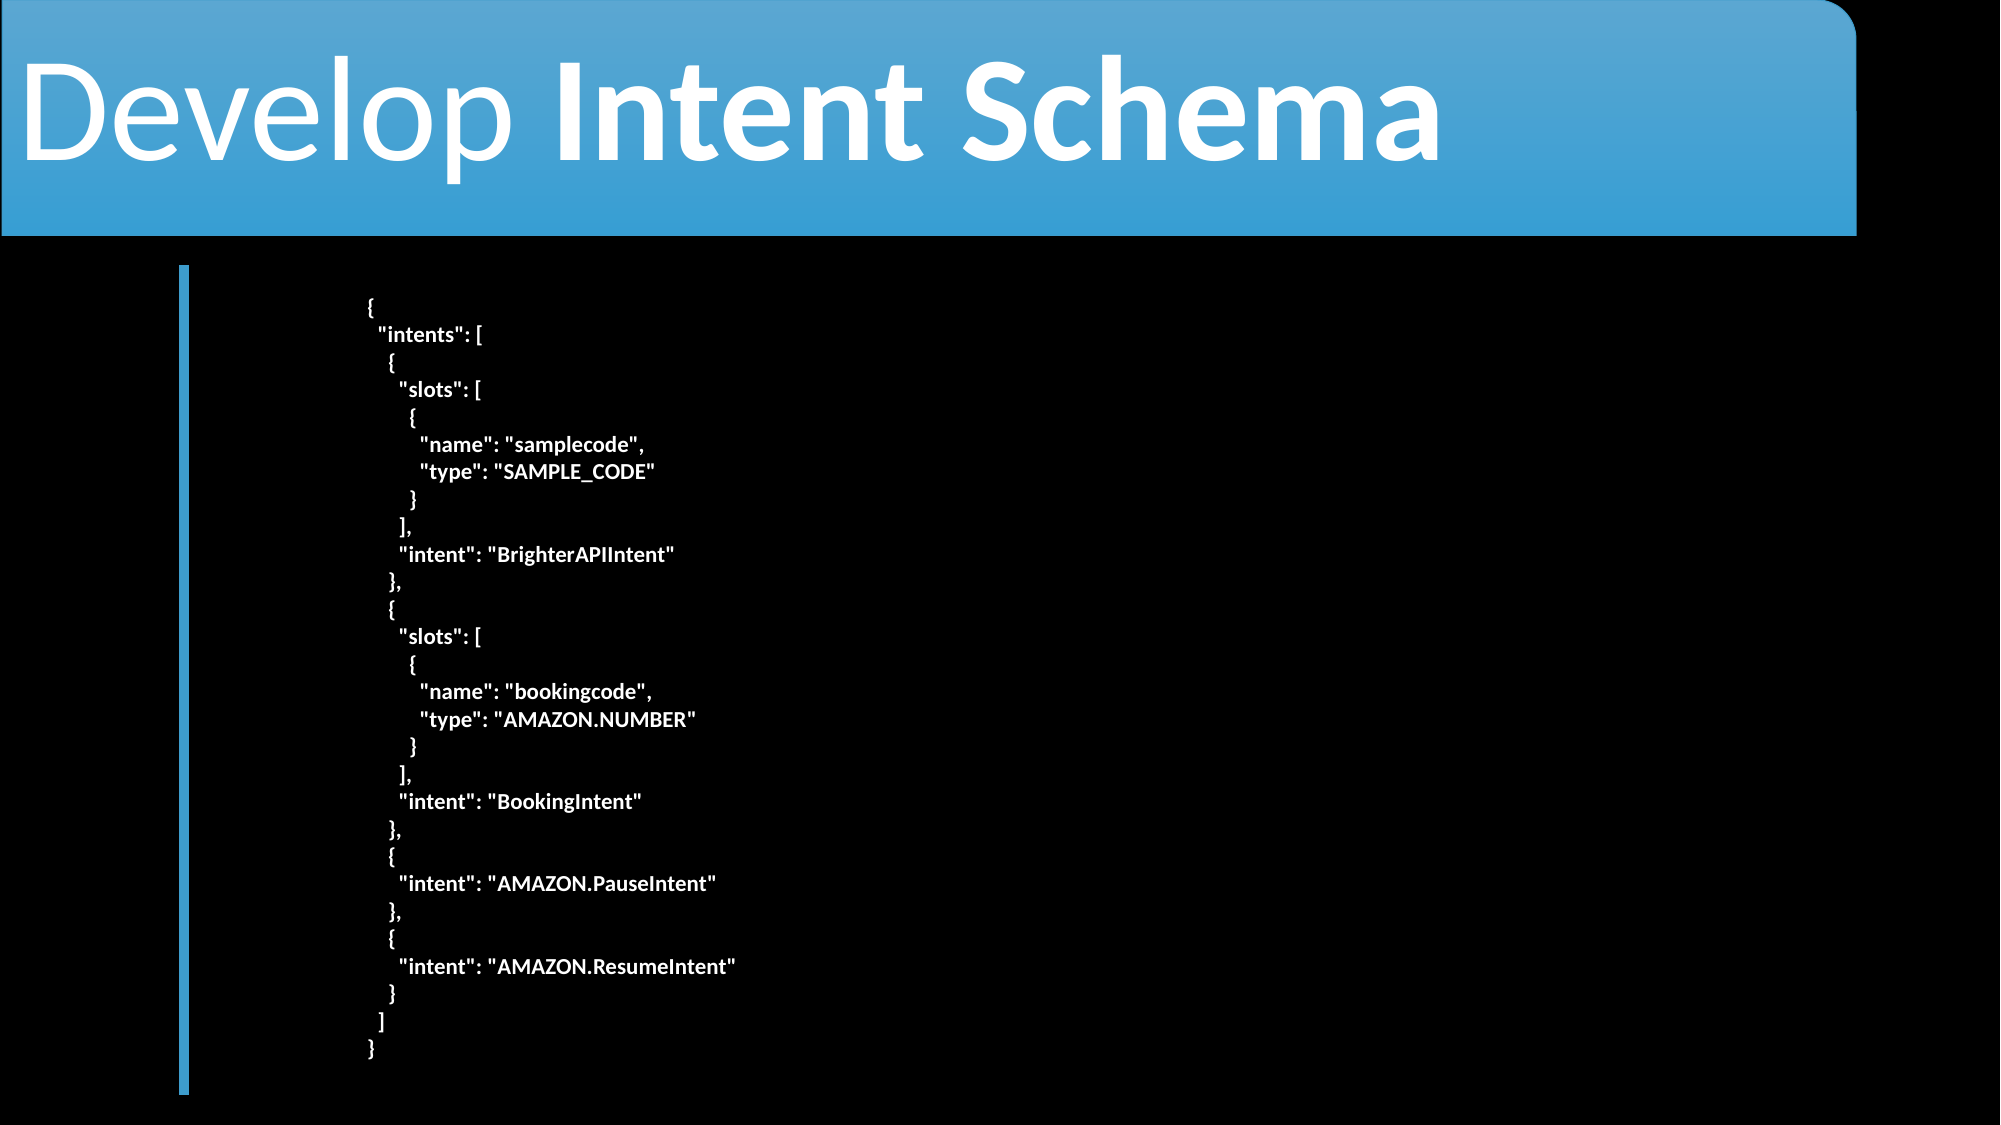

Develop Intent Schema
{
 "intents": [
 {
 "slots": [
 {
 "name": "samplecode",
 "type": "SAMPLE_CODE"
 }
 ],
 "intent": "BrighterAPIIntent"
 },
 {
 "slots": [
 {
 "name": "bookingcode",
 "type": "AMAZON.NUMBER"
 }
 ],
 "intent": "BookingIntent"
 },
 {
 "intent": "AMAZON.PauseIntent"
 },
 {
 "intent": "AMAZON.ResumeIntent"
 }
 ]
}